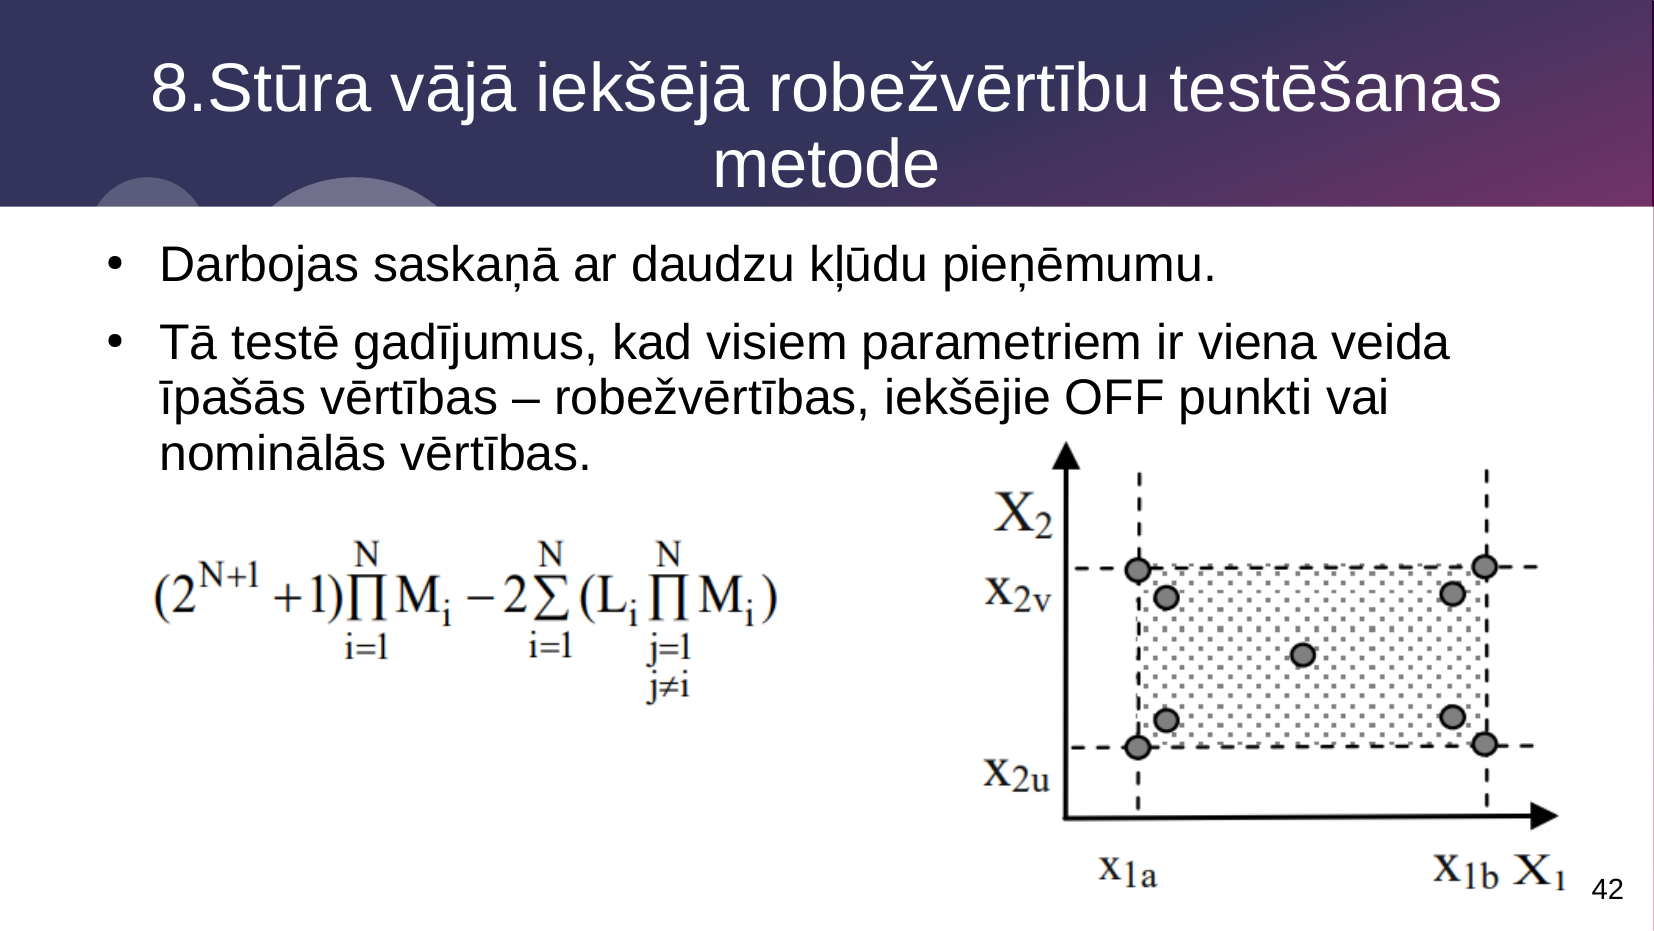

# 8.Stūra vājā iekšējā robežvērtību testēšanas metode
Darbojas saskaņā ar daudzu kļūdu pieņēmumu.
Tā testē gadījumus, kad visiem parametriem ir viena veida īpašās vērtības – robežvērtības, iekšējie OFF punkti vai nominālās vērtības.